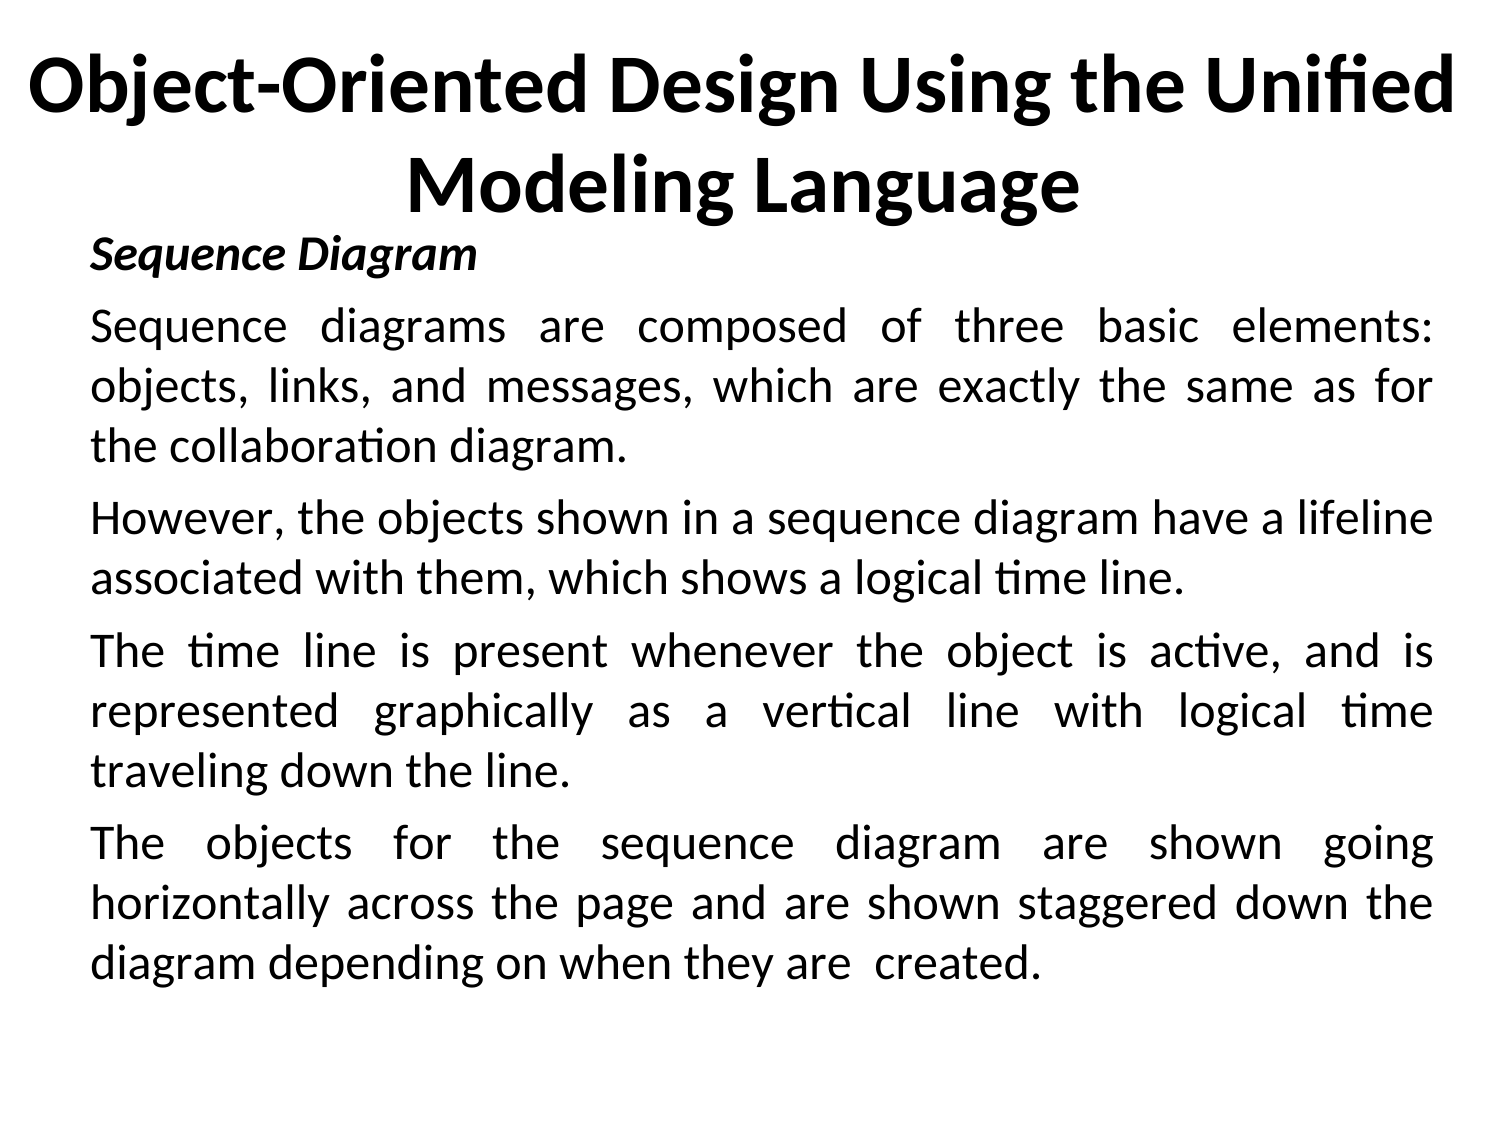

# Object-Oriented Design Using the Unified Modeling Language
Sequence Diagram
Sequence diagrams are composed of three basic elements: objects, links, and messages, which are exactly the same as for the collaboration diagram.
However, the objects shown in a sequence diagram have a lifeline associated with them, which shows a logical time line.
The time line is present whenever the object is active, and is represented graphically as a vertical line with logical time traveling down the line.
The objects for the sequence diagram are shown going horizontally across the page and are shown staggered down the diagram depending on when they are created.